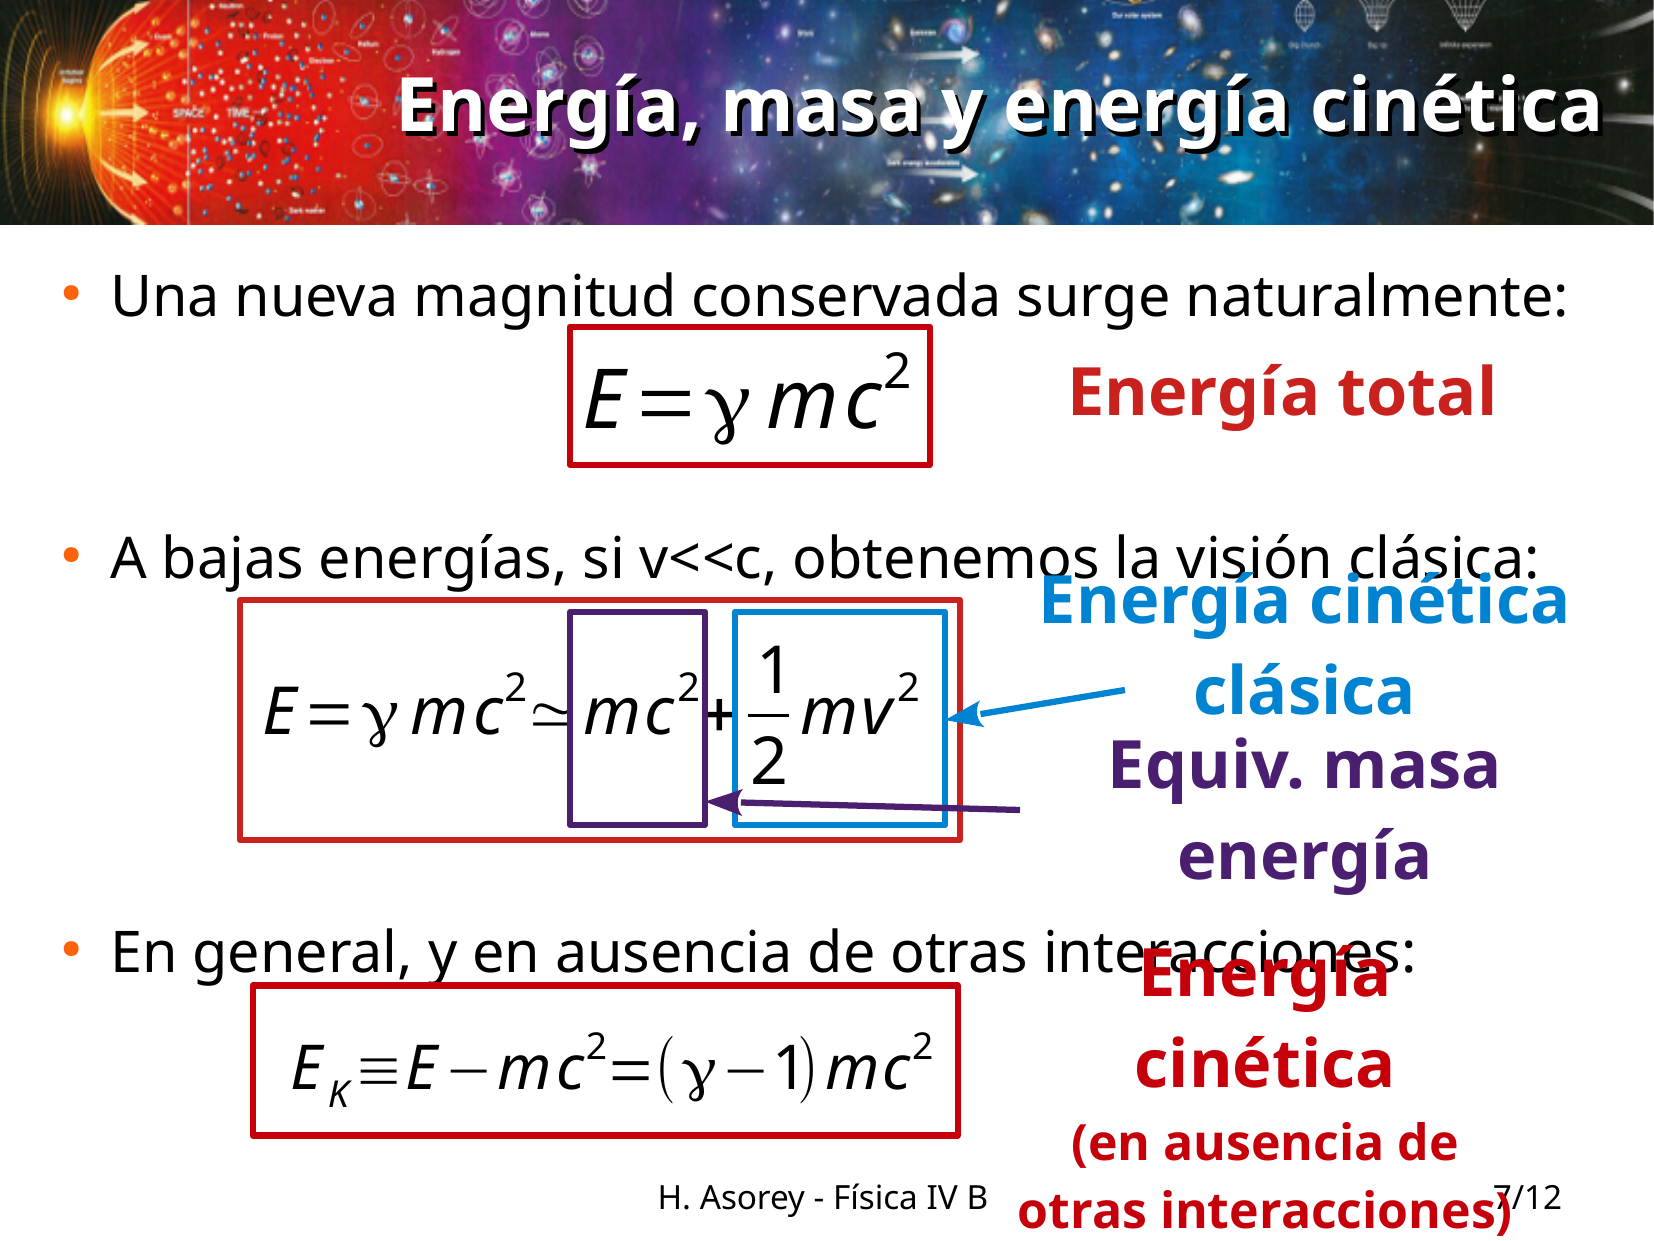

# Energía, masa y energía cinética
Una nueva magnitud conservada surge naturalmente:
A bajas energías, si v<<c, obtenemos la visión clásica:
En general, y en ausencia de otras interacciones:
Energía total
Energía cinética clásica
Equiv. masa energía
Energía cinética
(en ausencia de otras interacciones)
H. Asorey - Física IV B
7